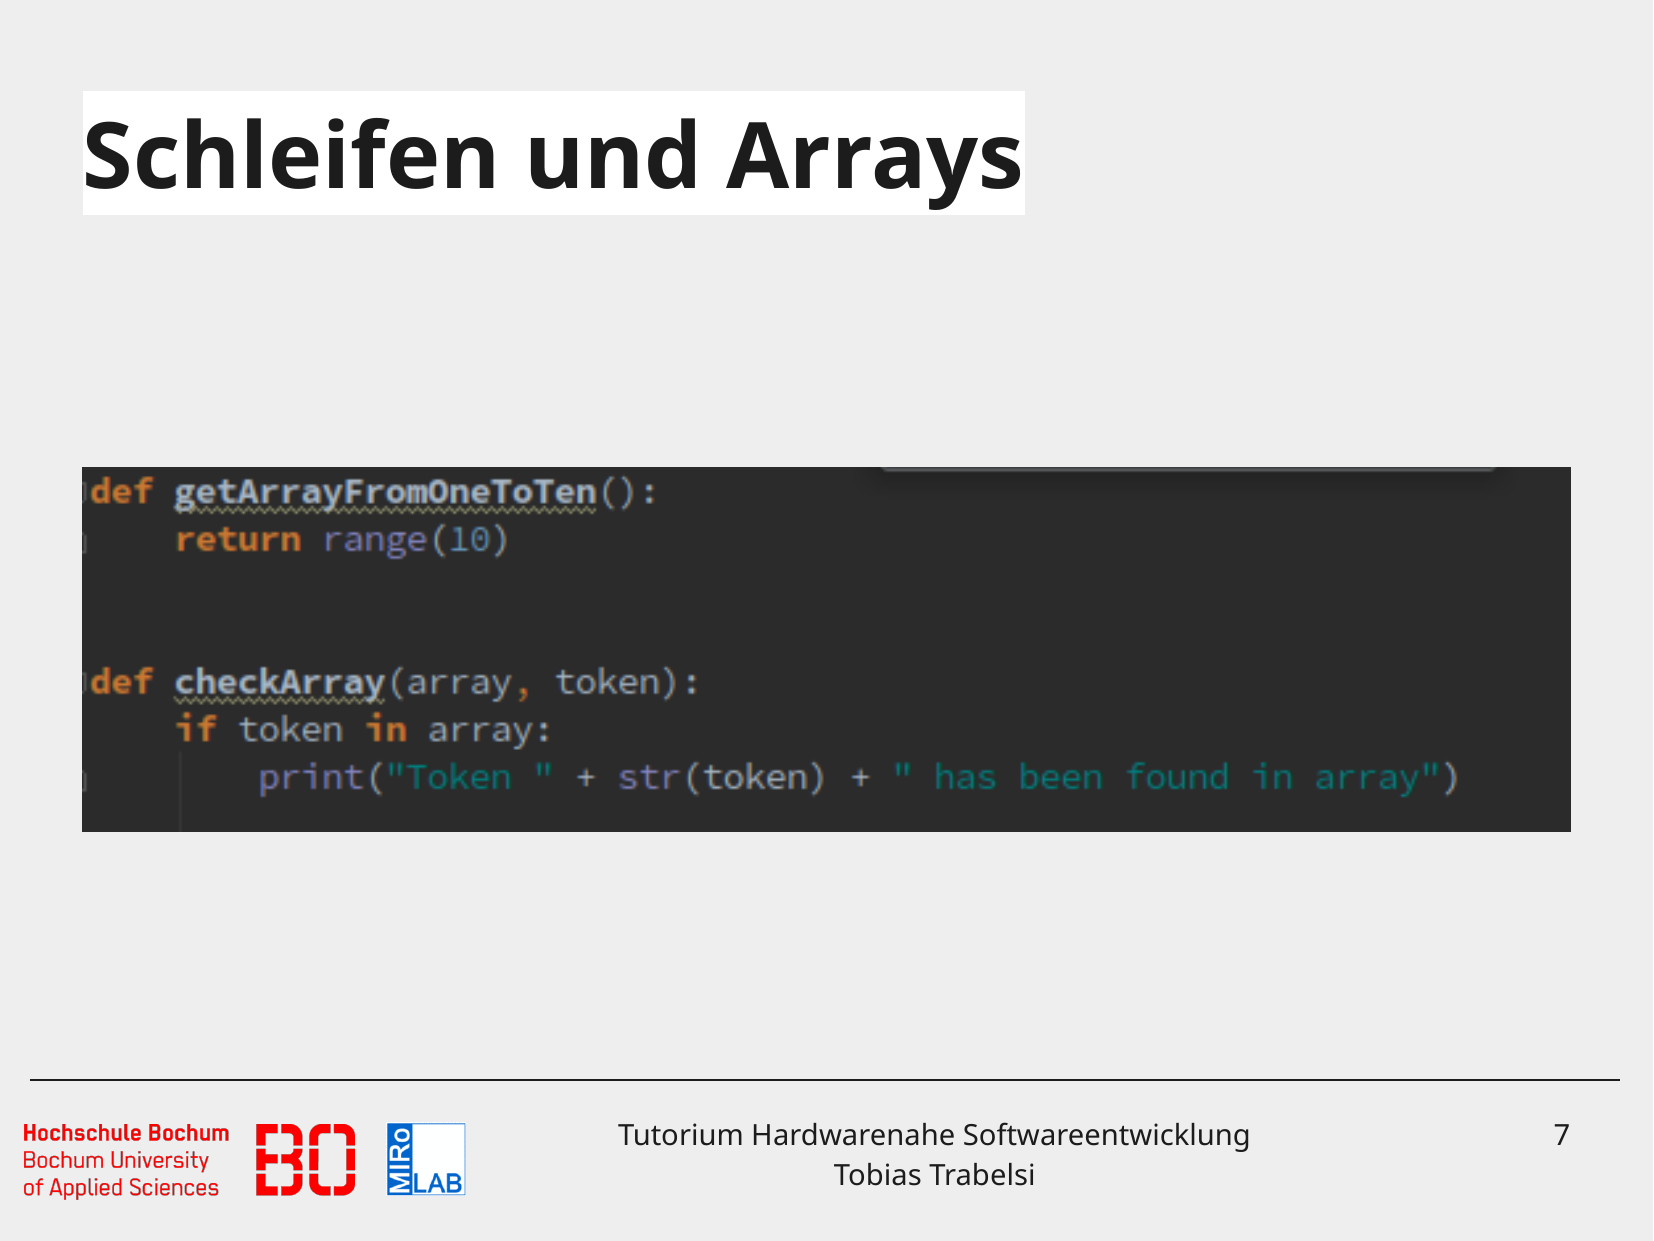

# Schleifen und Arrays
Vanessa Böhrk - Tutorium Hardwarenahe Softwareentwicklung
7